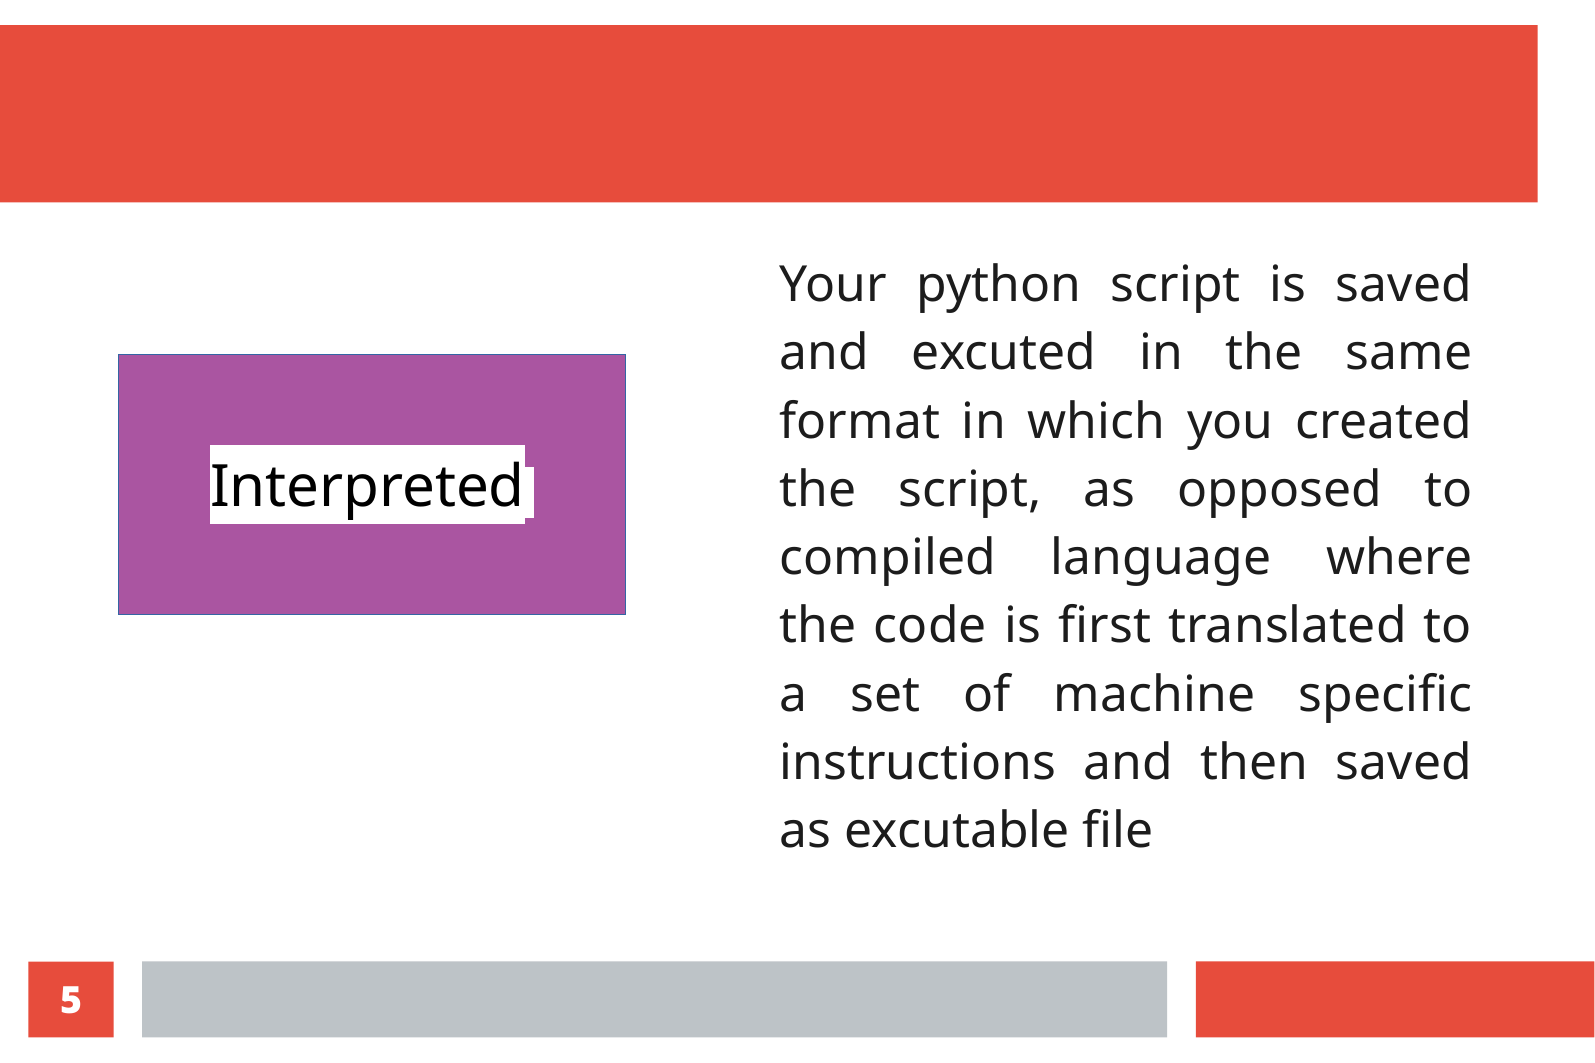

# Your python script is saved and excuted in the same format in which you created the script, as opposed to compiled language where the code is first translated to a set of machine specific instructions and then saved as excutable file
Interpreted
5